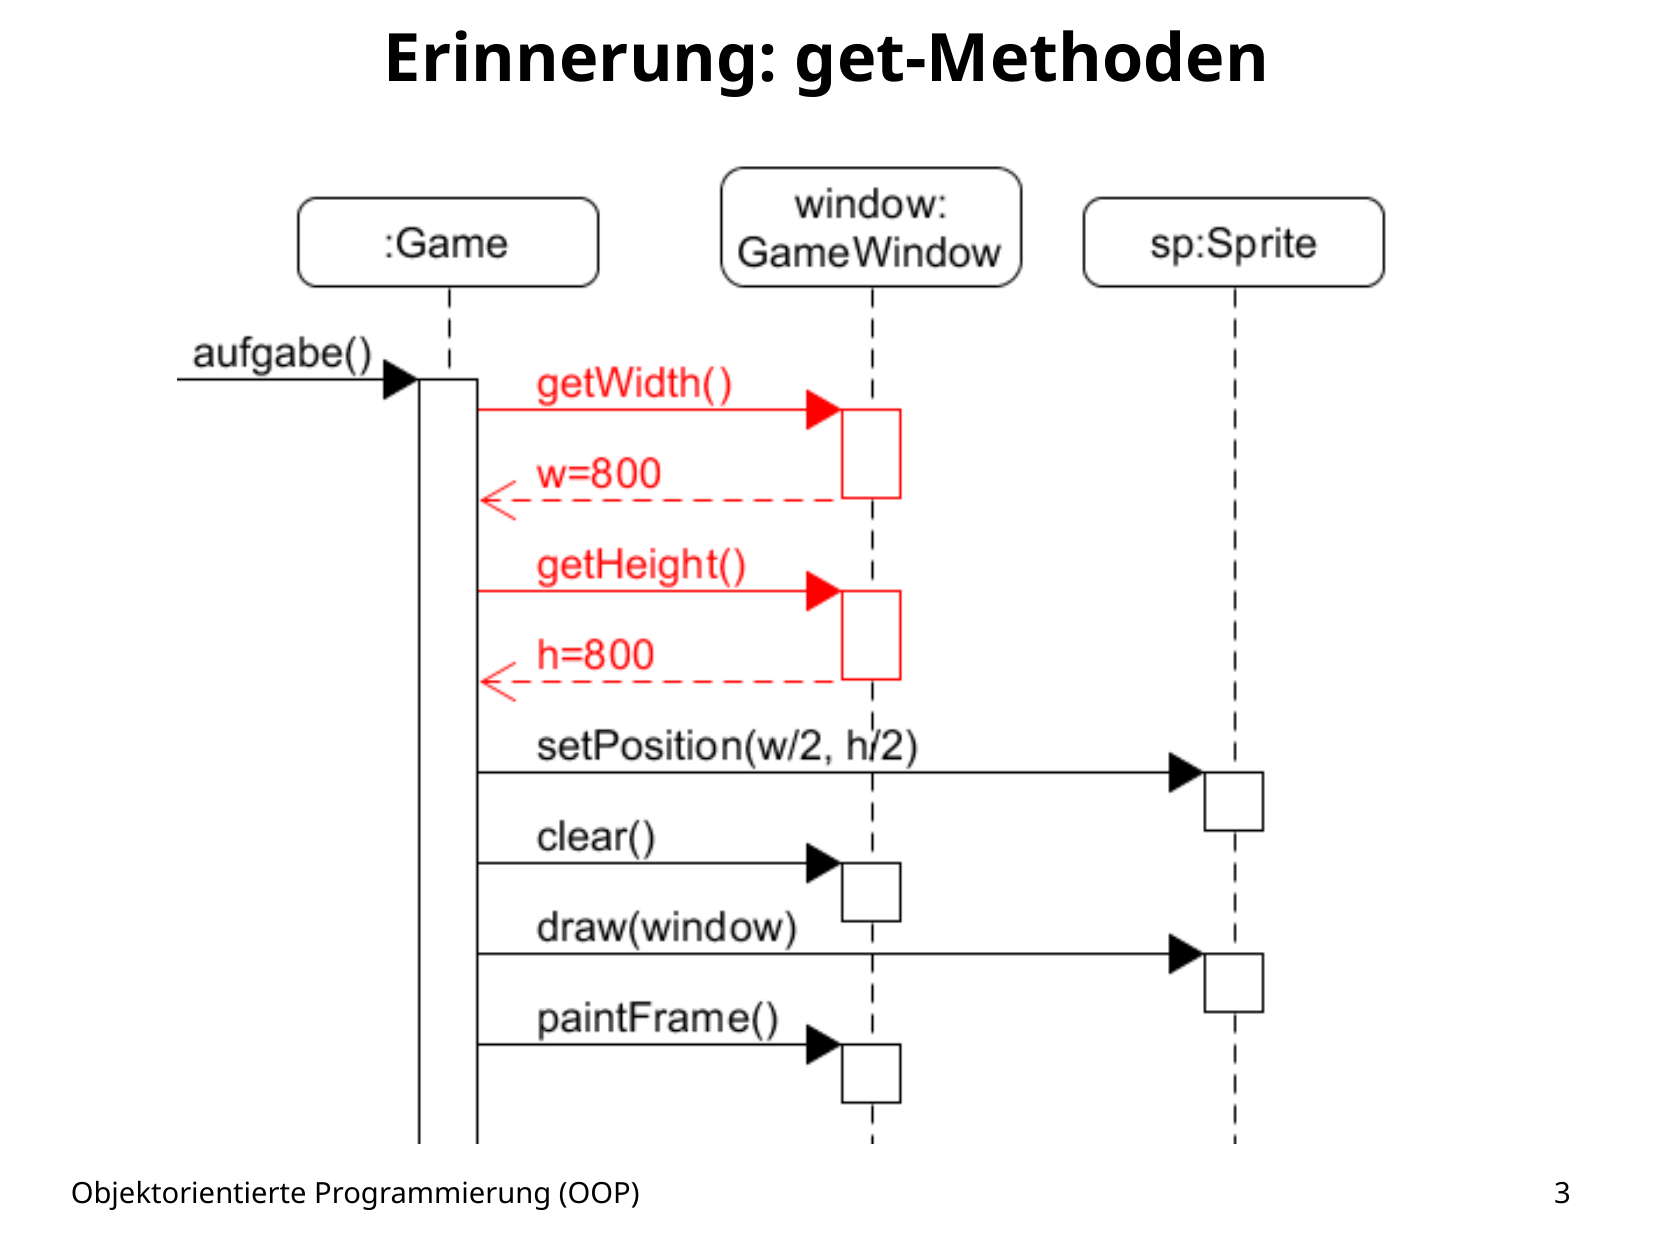

# Erinnerung: get-Methoden
Objektorientierte Programmierung (OOP)
3